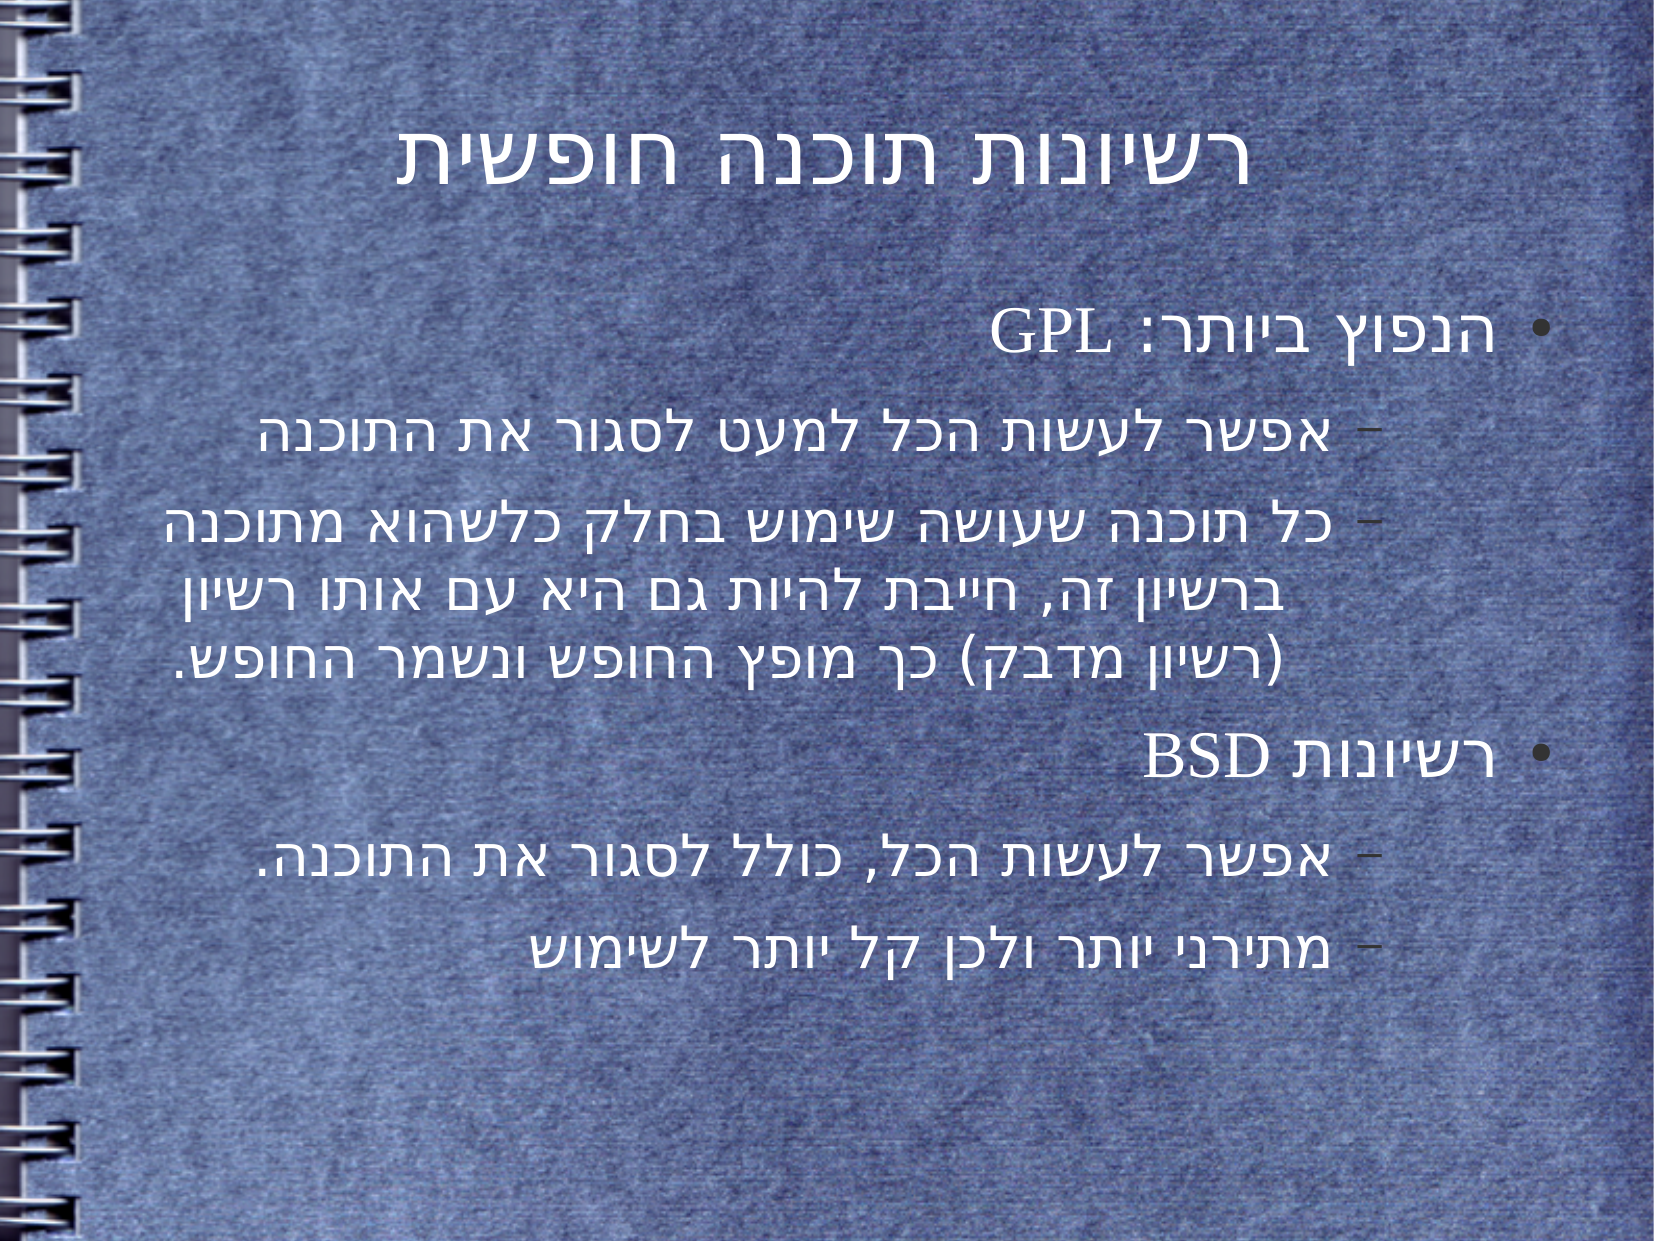

# רשיונות תוכנה חופשית
הנפוץ ביותר: GPL
אפשר לעשות הכל למעט לסגור את התוכנה
כל תוכנה שעושה שימוש בחלק כלשהוא מתוכנה ברשיון זה, חייבת להיות גם היא עם אותו רשיון (רשיון מדבק) כך מופץ החופש ונשמר החופש.
רשיונות BSD
אפשר לעשות הכל, כולל לסגור את התוכנה.
מתירני יותר ולכן קל יותר לשימוש